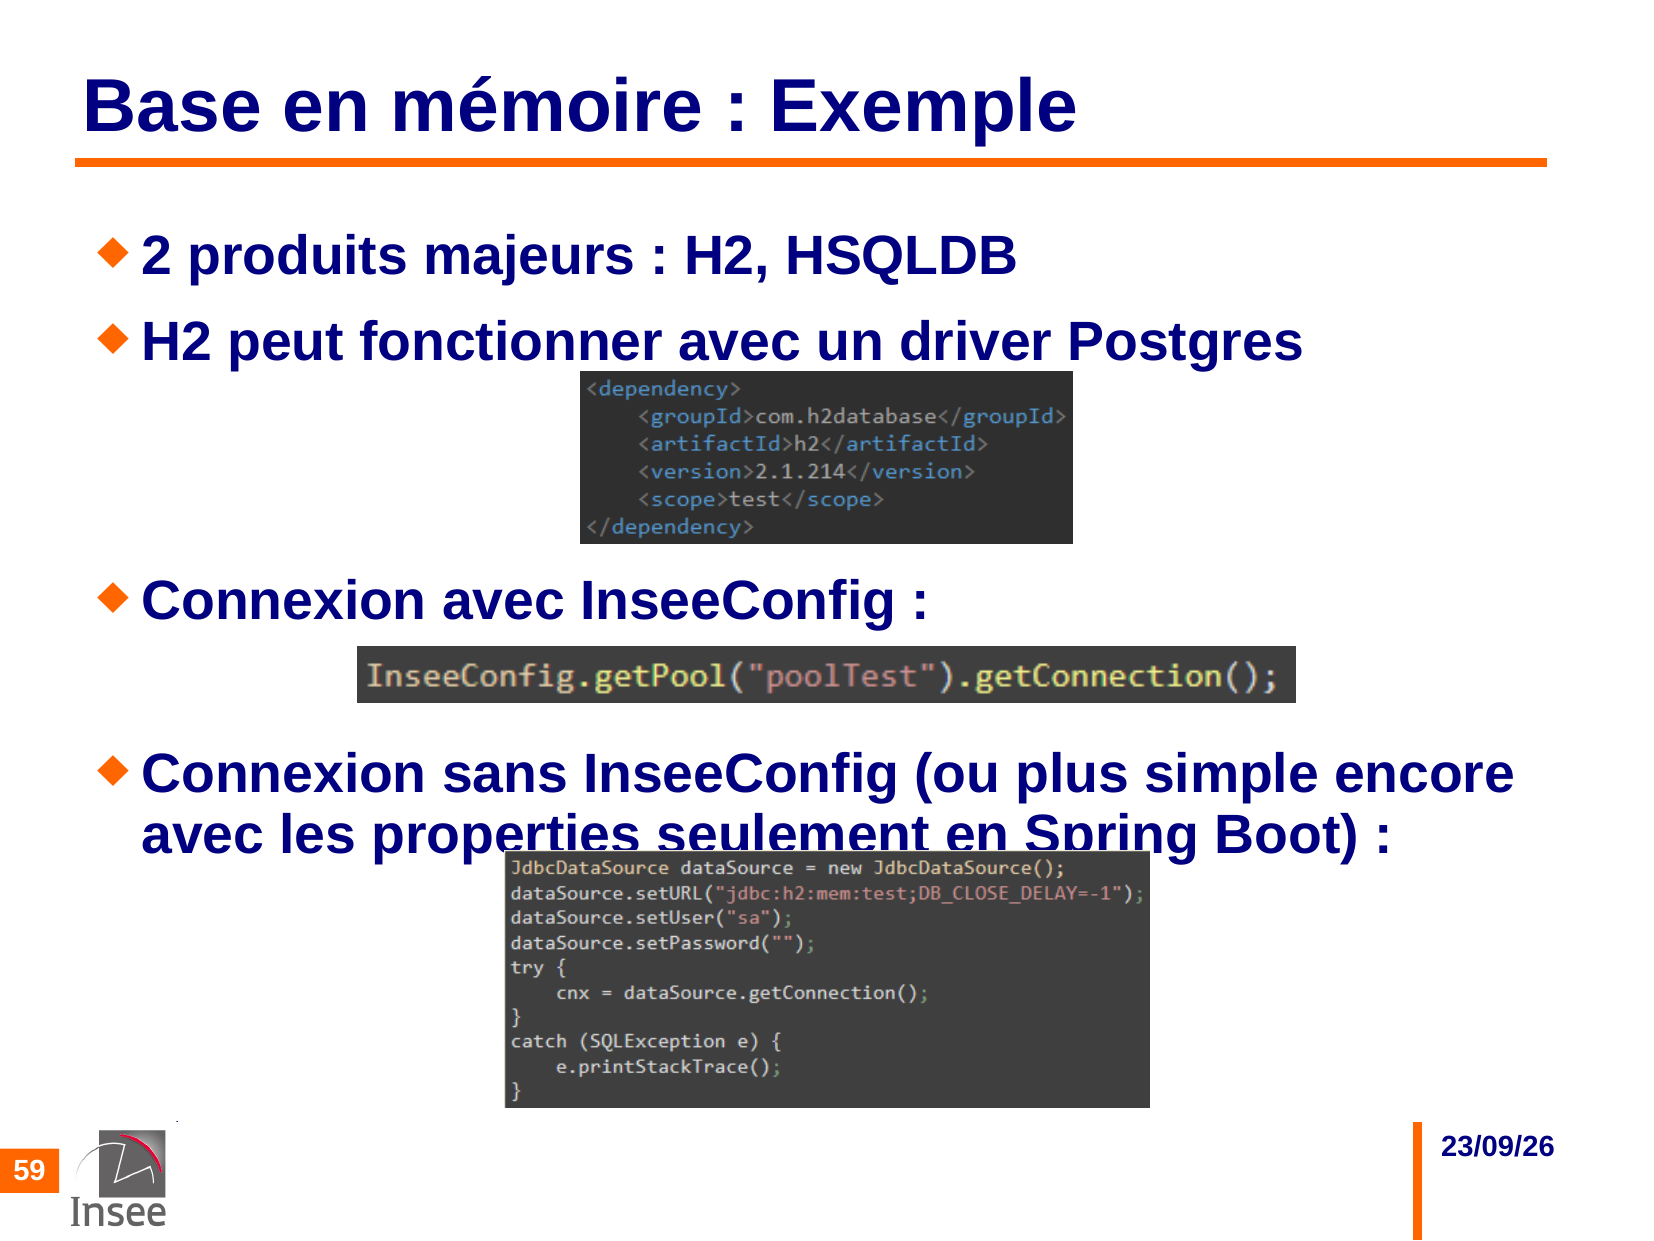

# Base en mémoire : Exemple
2 produits majeurs : H2, HSQLDB
H2 peut fonctionner avec un driver Postgres
Connexion avec InseeConfig :
Connexion sans InseeConfig (ou plus simple encore avec les properties seulement en Spring Boot) :
59